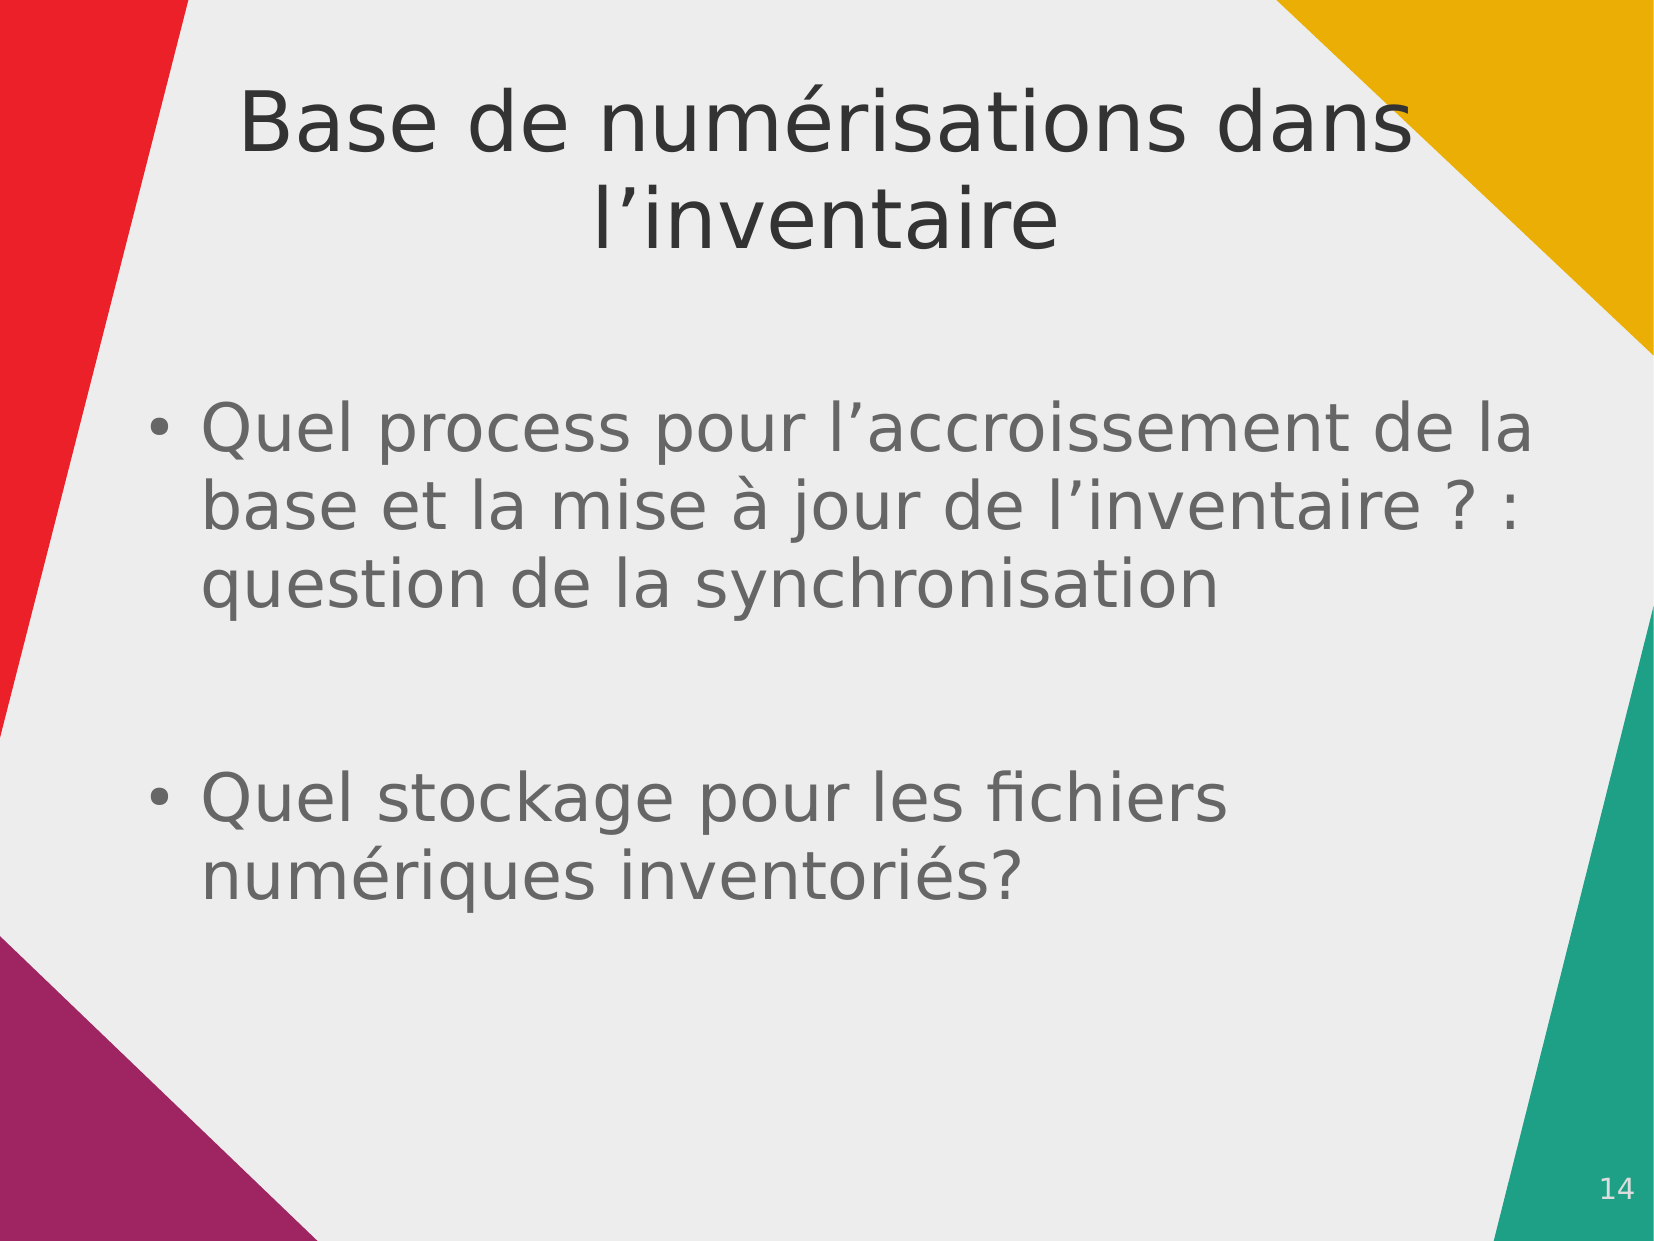

# Base de numérisations dans l’inventaire
Quel process pour l’accroissement de la base et la mise à jour de l’inventaire ? : question de la synchronisation
Quel stockage pour les fichiers numériques inventoriés?
14